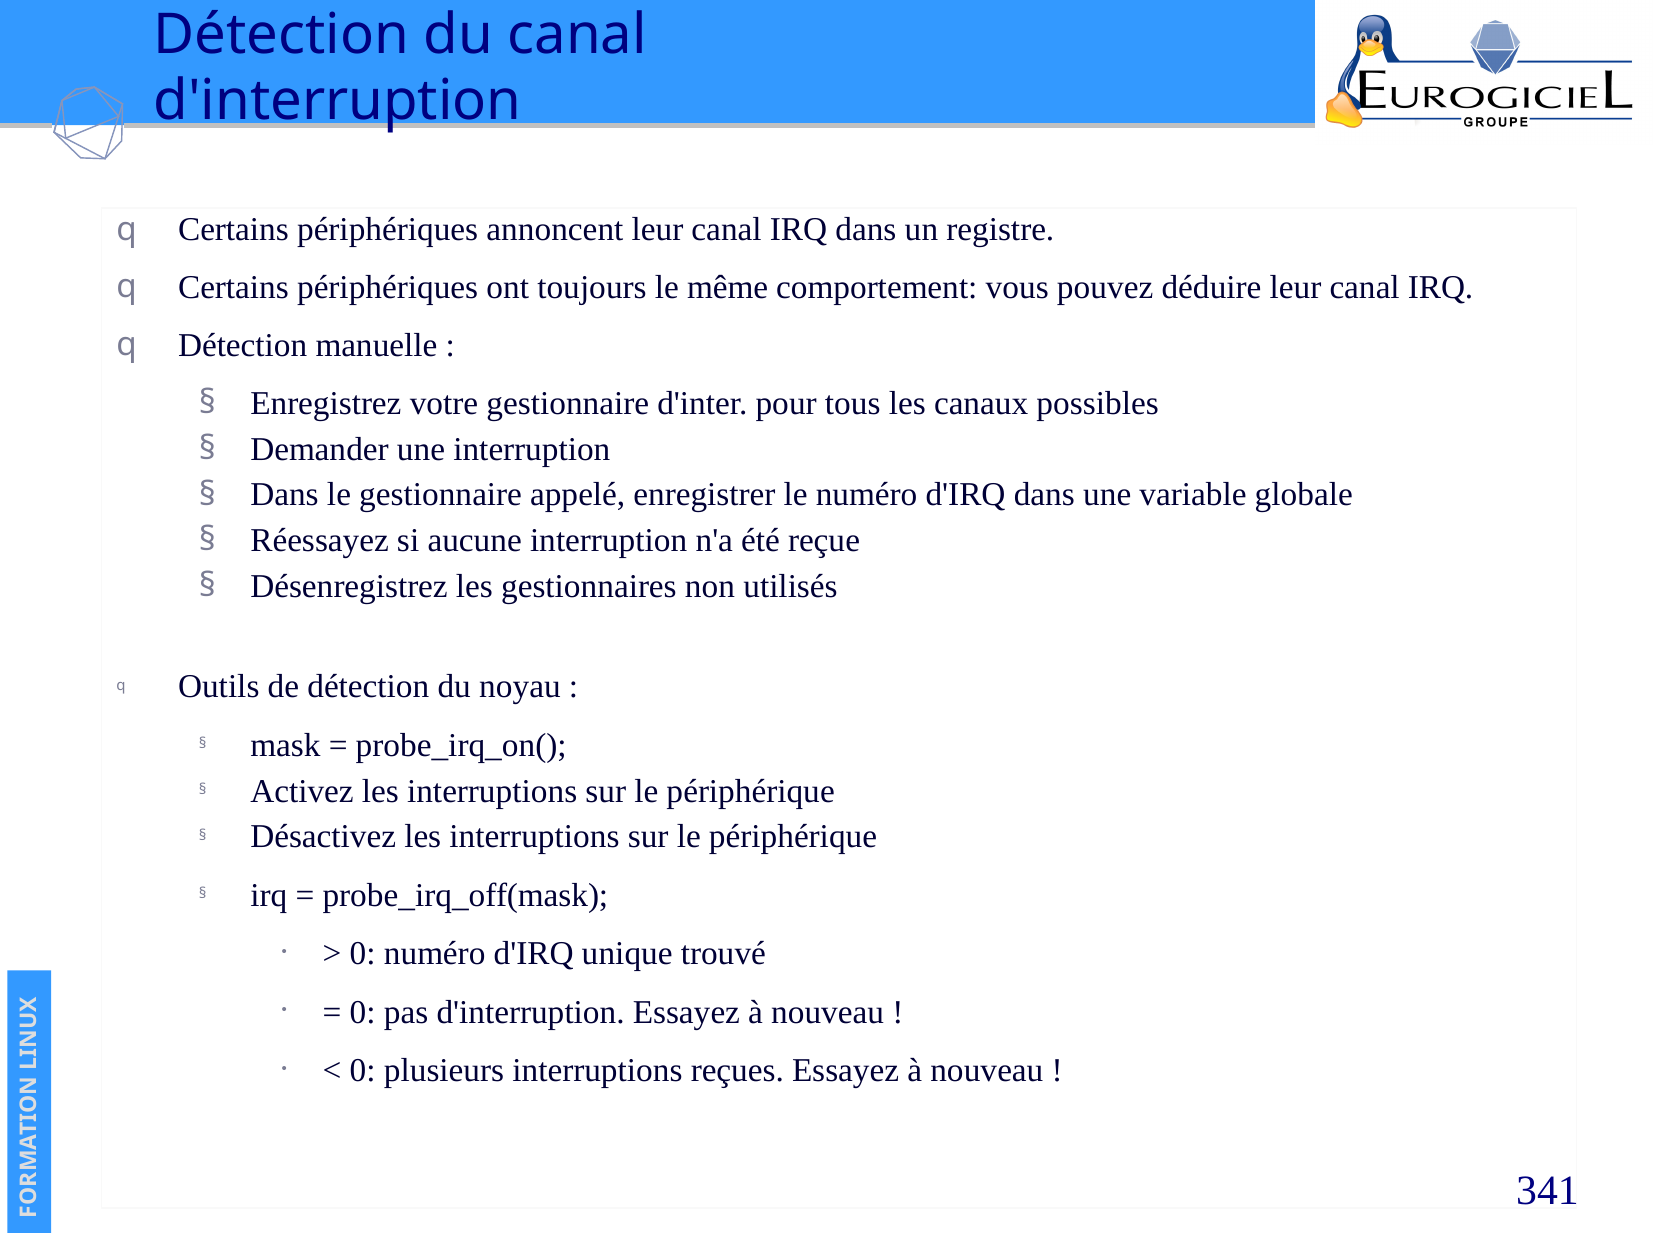

# Détection du canal d'interruption
Certains périphériques annoncent leur canal IRQ dans un registre.
Certains périphériques ont toujours le même comportement: vous pouvez déduire leur canal IRQ.
Détection manuelle :
Enregistrez votre gestionnaire d'inter. pour tous les canaux possibles
Demander une interruption
Dans le gestionnaire appelé, enregistrer le numéro d'IRQ dans une variable globale
Réessayez si aucune interruption n'a été reçue
Désenregistrez les gestionnaires non utilisés
Outils de détection du noyau :
mask = probe_irq_on();
Activez les interruptions sur le périphérique
Désactivez les interruptions sur le périphérique
irq = probe_irq_off(mask);
> 0: numéro d'IRQ unique trouvé
= 0: pas d'interruption. Essayez à nouveau !
< 0: plusieurs interruptions reçues. Essayez à nouveau !